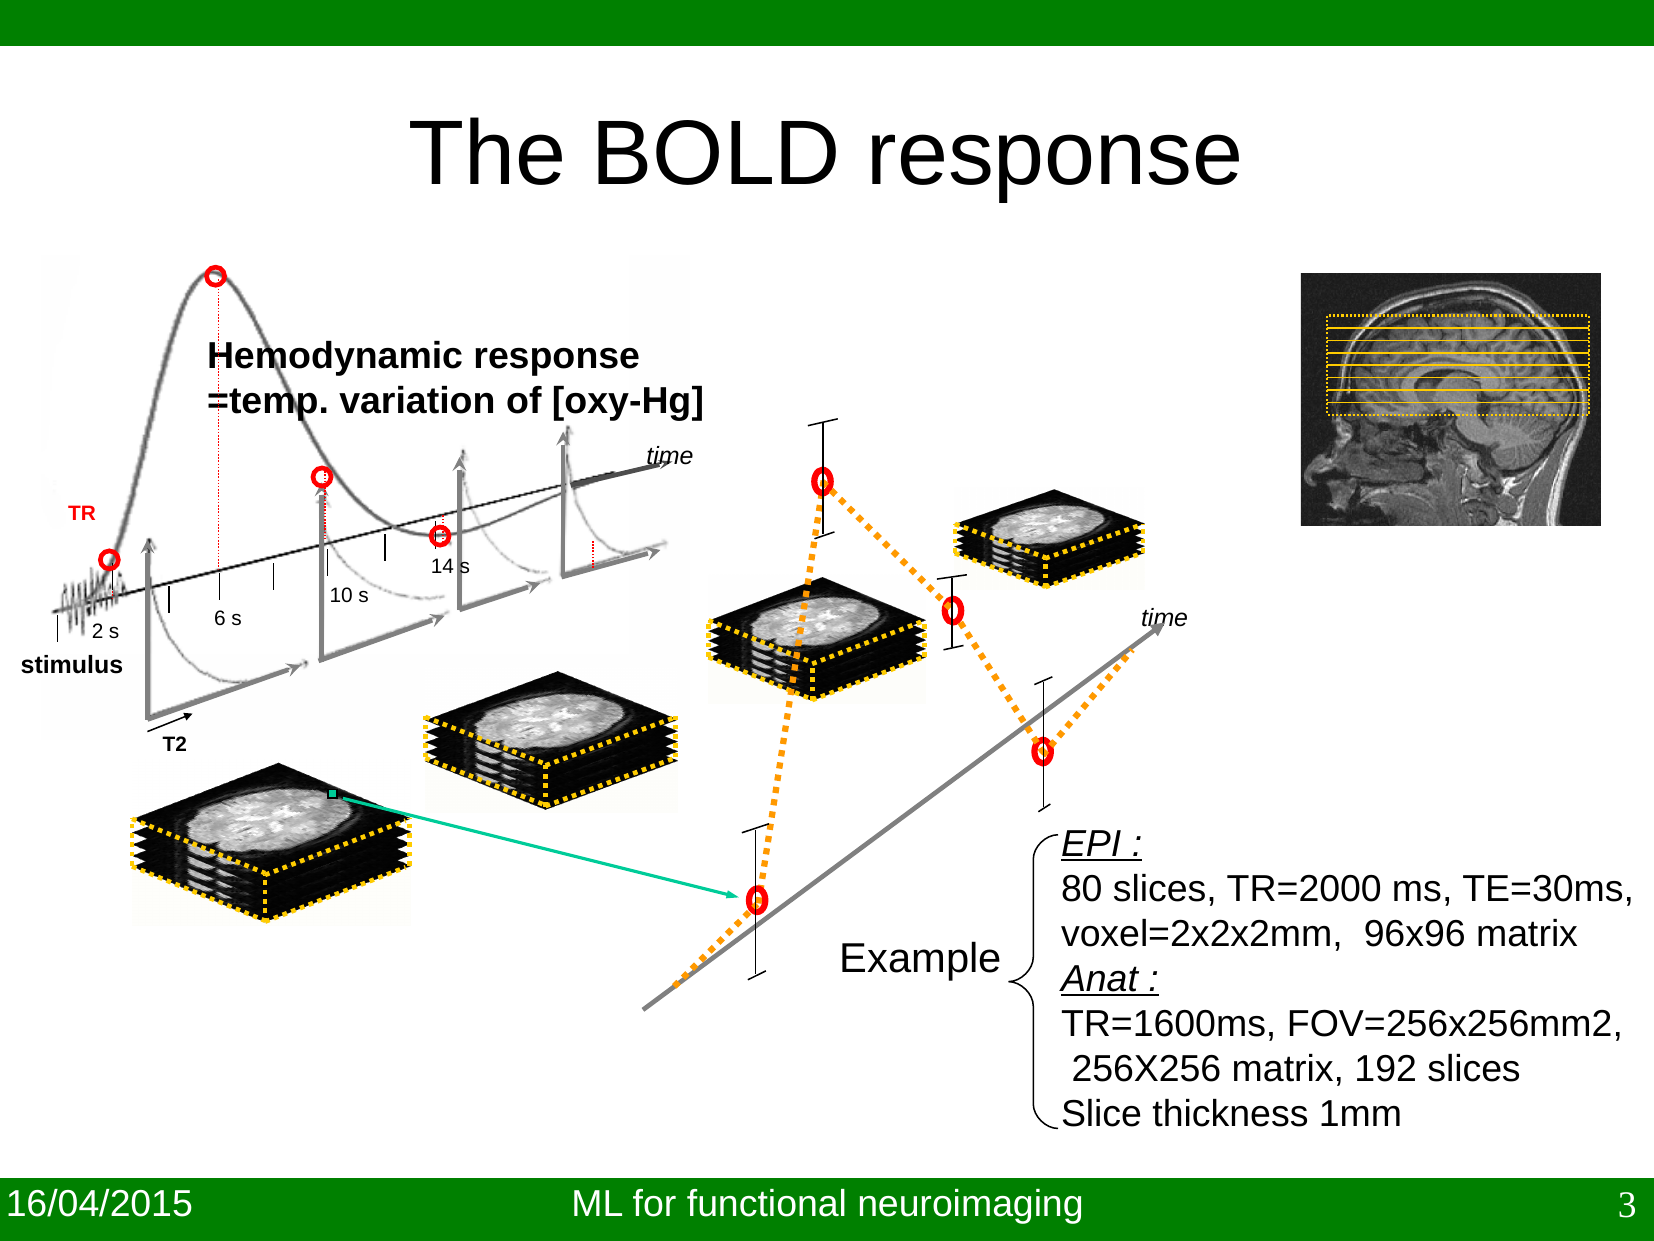

# The BOLD response
EPI :
80 slices, TR=2000 ms, TE=30ms,
voxel=2x2x2mm, 96x96 matrix
Anat :
TR=1600ms, FOV=256x256mm2,
 256X256 matrix, 192 slices
Slice thickness 1mm
Example
Hemodynamic response
=temp. variation of [oxy-Hg]
time
time
TR
14 s
10 s
6 s
2 s
stimulus
T2
3